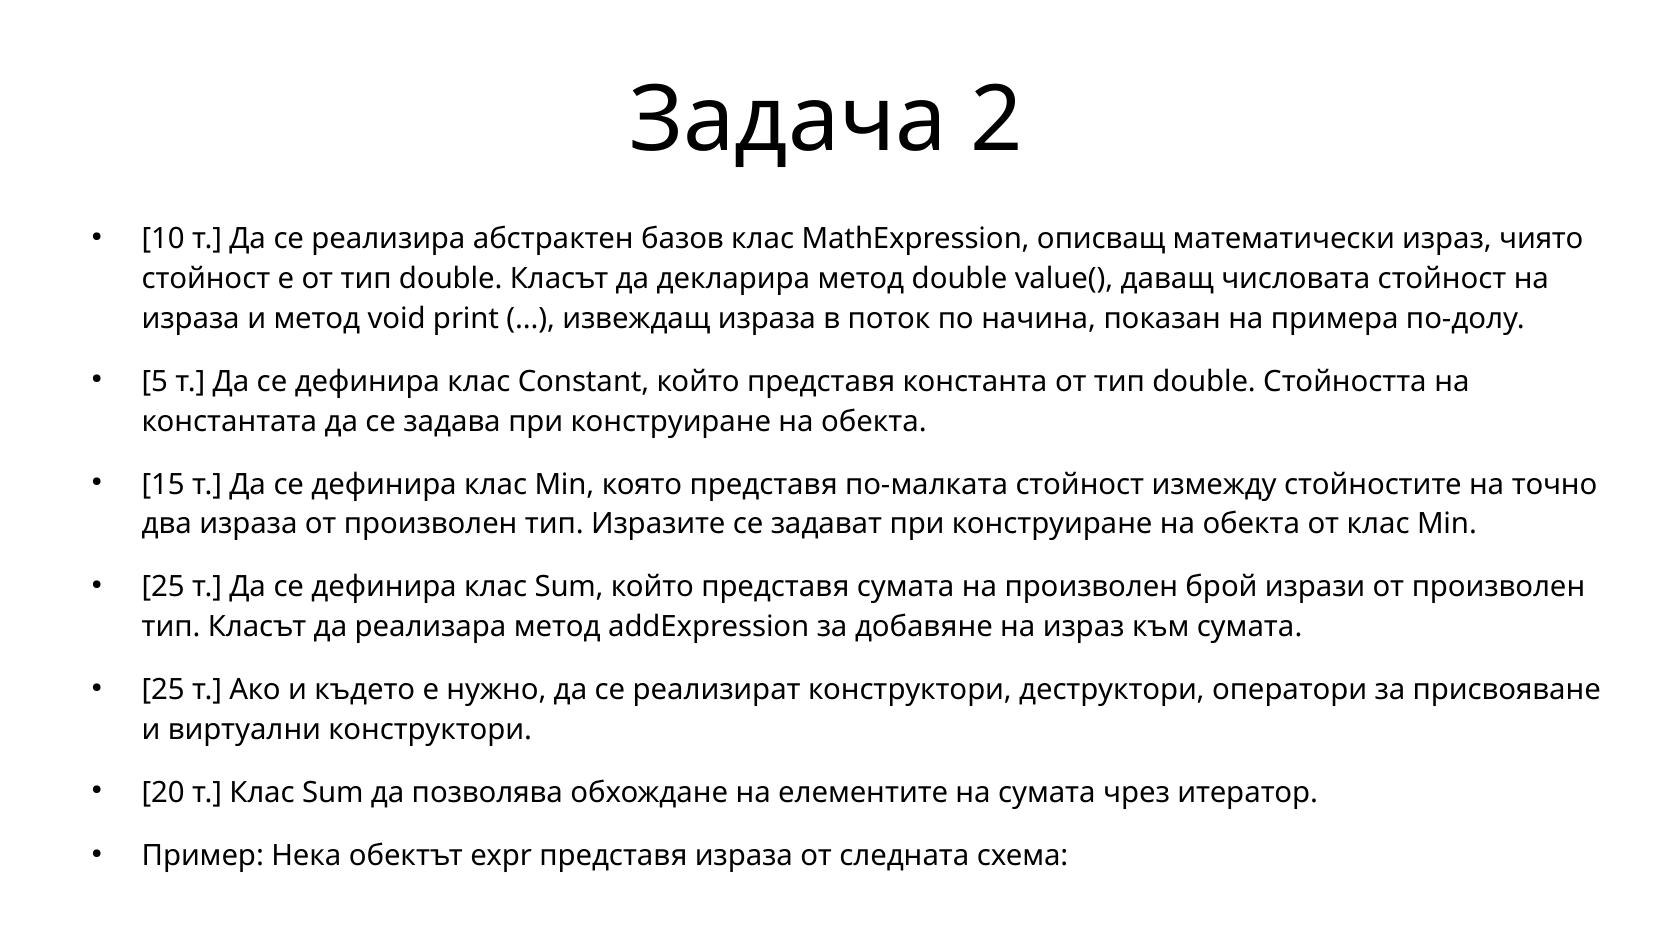

# Задача 2
[10 т.] Да се реализира абстрактен базов клас MathExpression, описващ математически израз, чиято стойност е от тип double. Класът да декларира метод double value(), даващ числовата стойност на израза и метод void print (...), извеждащ израза в поток по начина, показан на примера по-долу.
[5 т.] Да се дефинира клас Constant, който представя константа от тип double. Стойността на константата да се задава при конструиране на обекта.
[15 т.] Да се дефинира клас Min, която представя по-малката стойност измежду стойностите на точно два израза от произволен тип. Изразите се задават при конструиране на обекта от клас Min.
[25 т.] Да се дефинира клас Sum, който представя сумата на произволен брой изрази от произволен тип. Класът да реализара метод addExpression за добавяне на израз към сумата.
[25 т.] Ако и където е нужно, да се реализират конструктори, деструктори, оператори за присвояване и виртуални конструктори.
[20 т.] Клас Sum да позволява обхождане на елементите на сумата чрез итератор.
Пример: Нека обектът expr представя израза от следната схема: